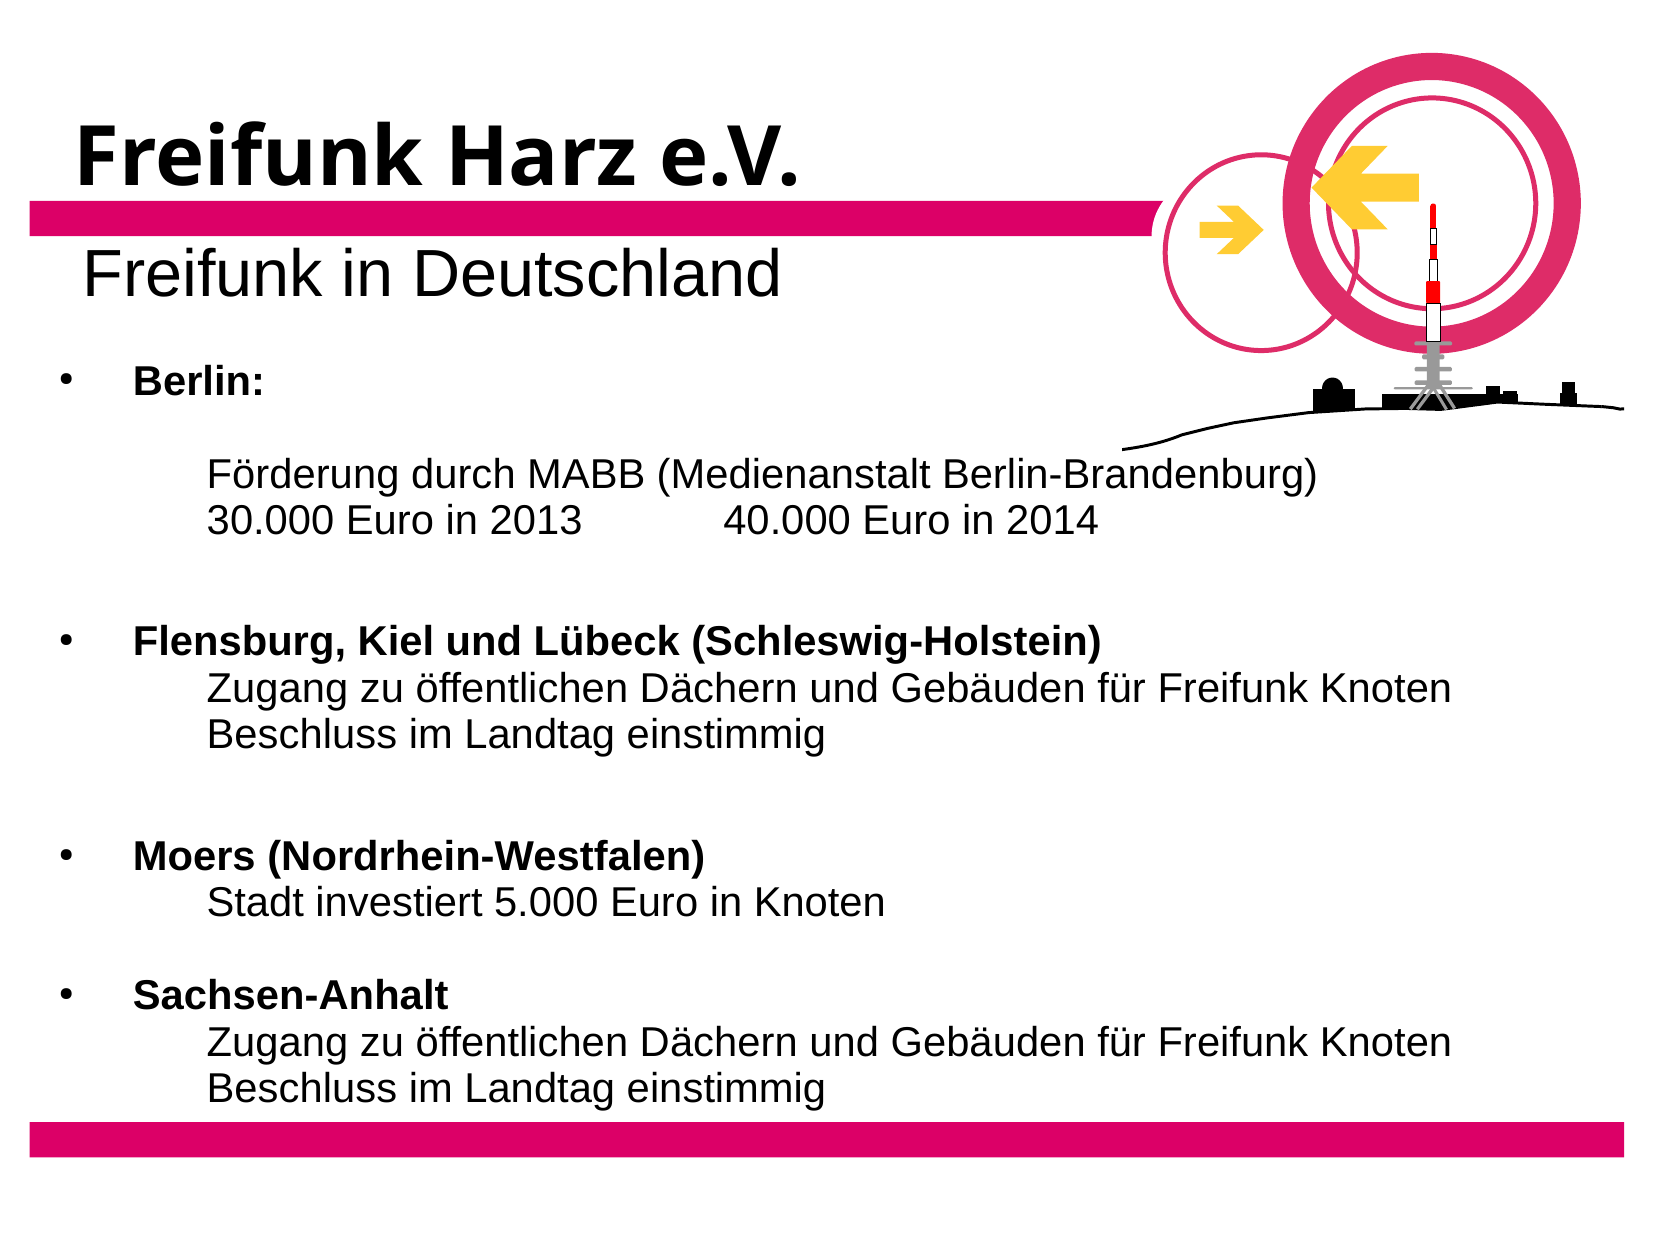

# Freifunk in Deutschland
 	Berlin:
 		Förderung durch MABB (Medienanstalt Berlin-Brandenburg)
		30.000 Euro in 2013		40.000 Euro in 2014
 	Flensburg, Kiel und Lübeck (Schleswig-Holstein)
		Zugang zu öffentlichen Dächern und Gebäuden für Freifunk Knoten
		Beschluss im Landtag einstimmig
 	Moers (Nordrhein-Westfalen)
		Stadt investiert 5.000 Euro in Knoten
 	Sachsen-Anhalt
		Zugang zu öffentlichen Dächern und Gebäuden für Freifunk Knoten
		Beschluss im Landtag einstimmig